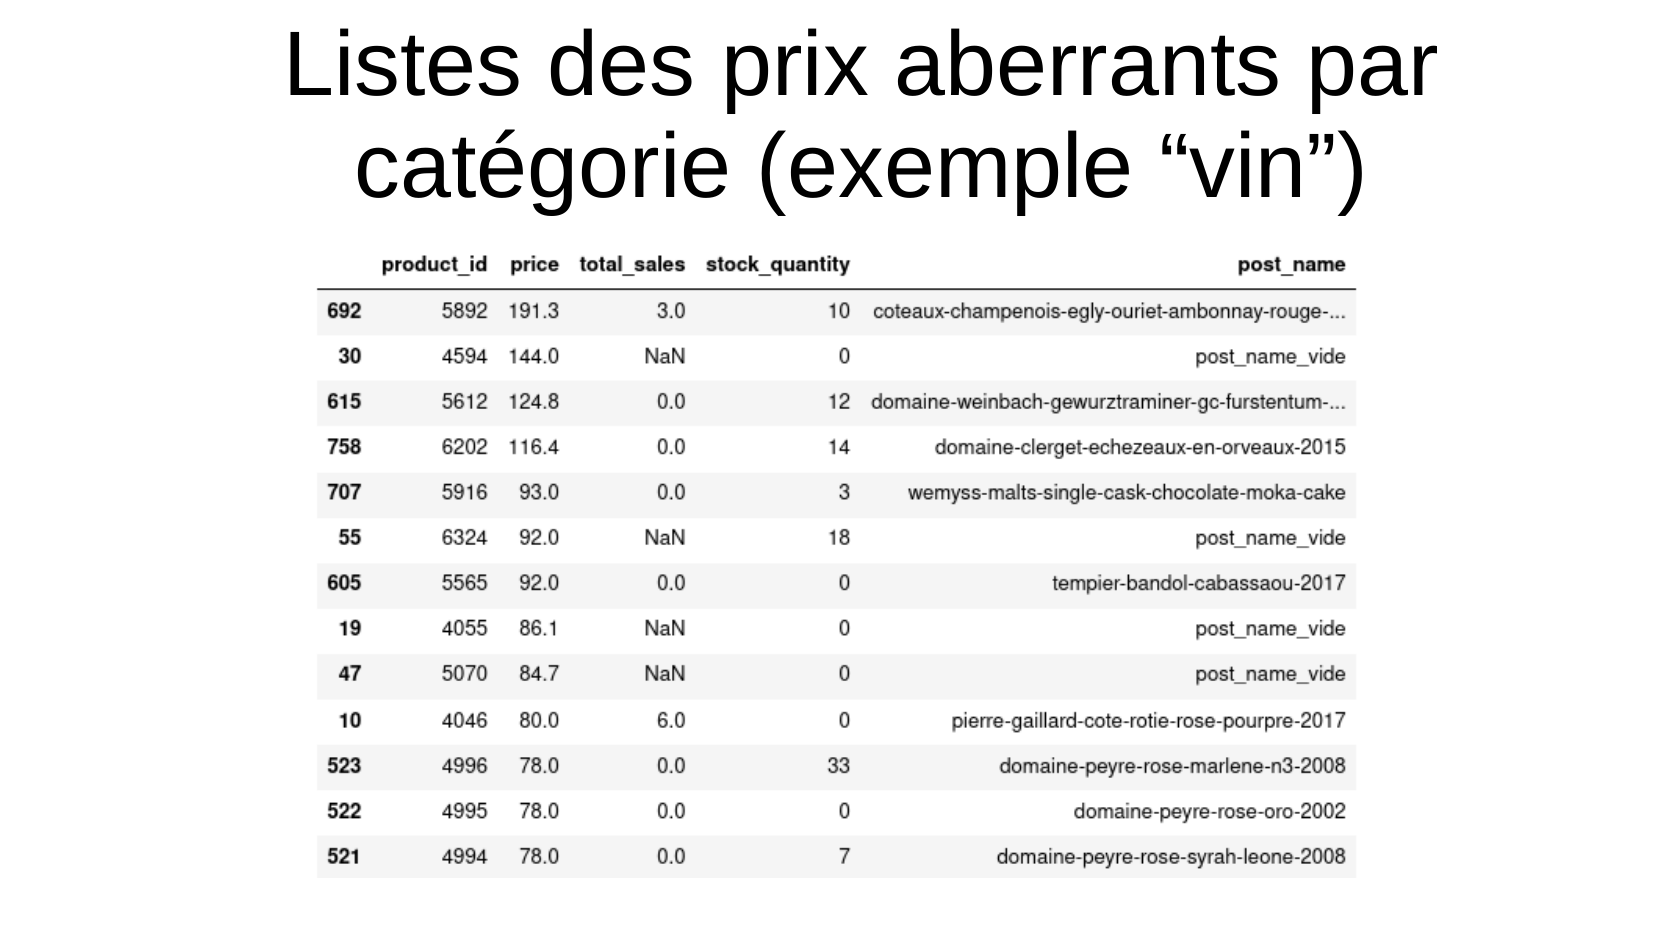

# Listes des prix aberrants par catégorie (exemple “vin”)